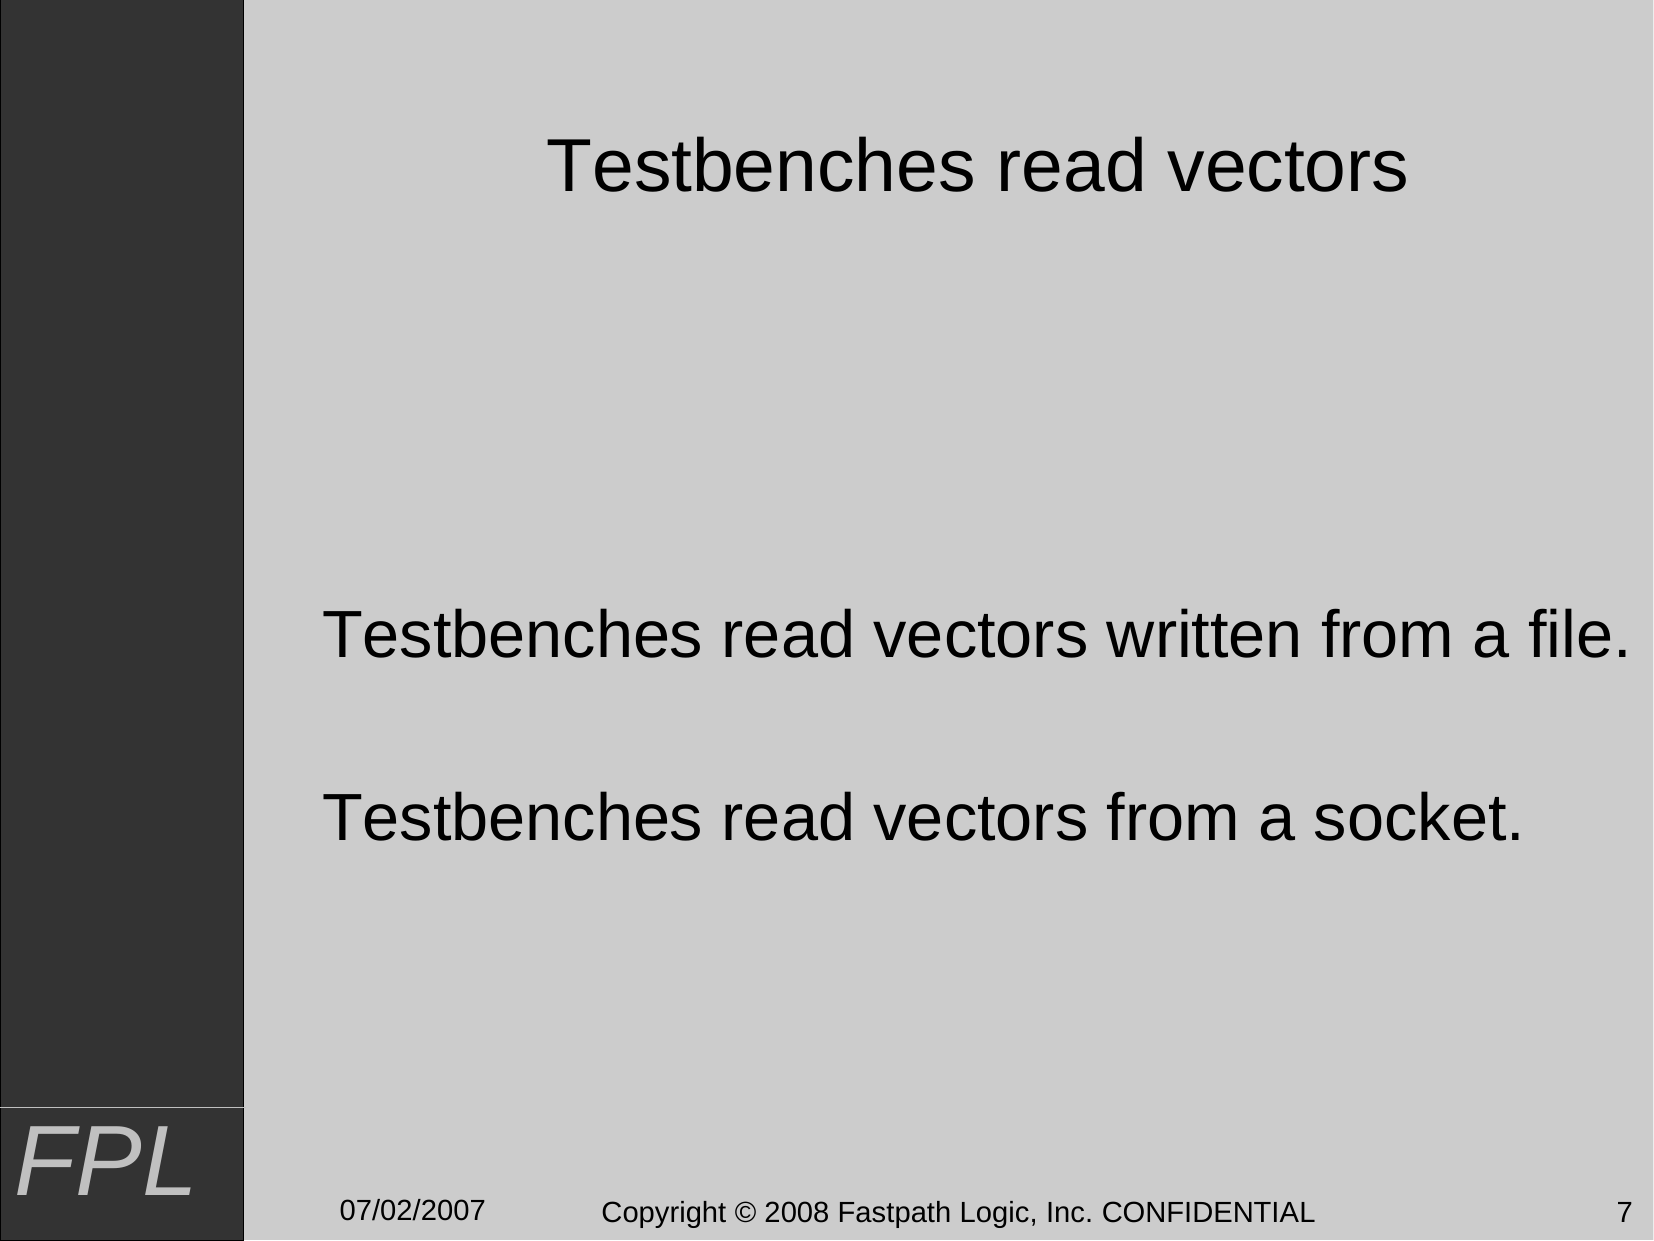

# Testbenches read vectors
Testbenches read vectors written from a file.
Testbenches read vectors from a socket.
07/02/2007
7
© 2007 FASTPATH LOGIC INC.